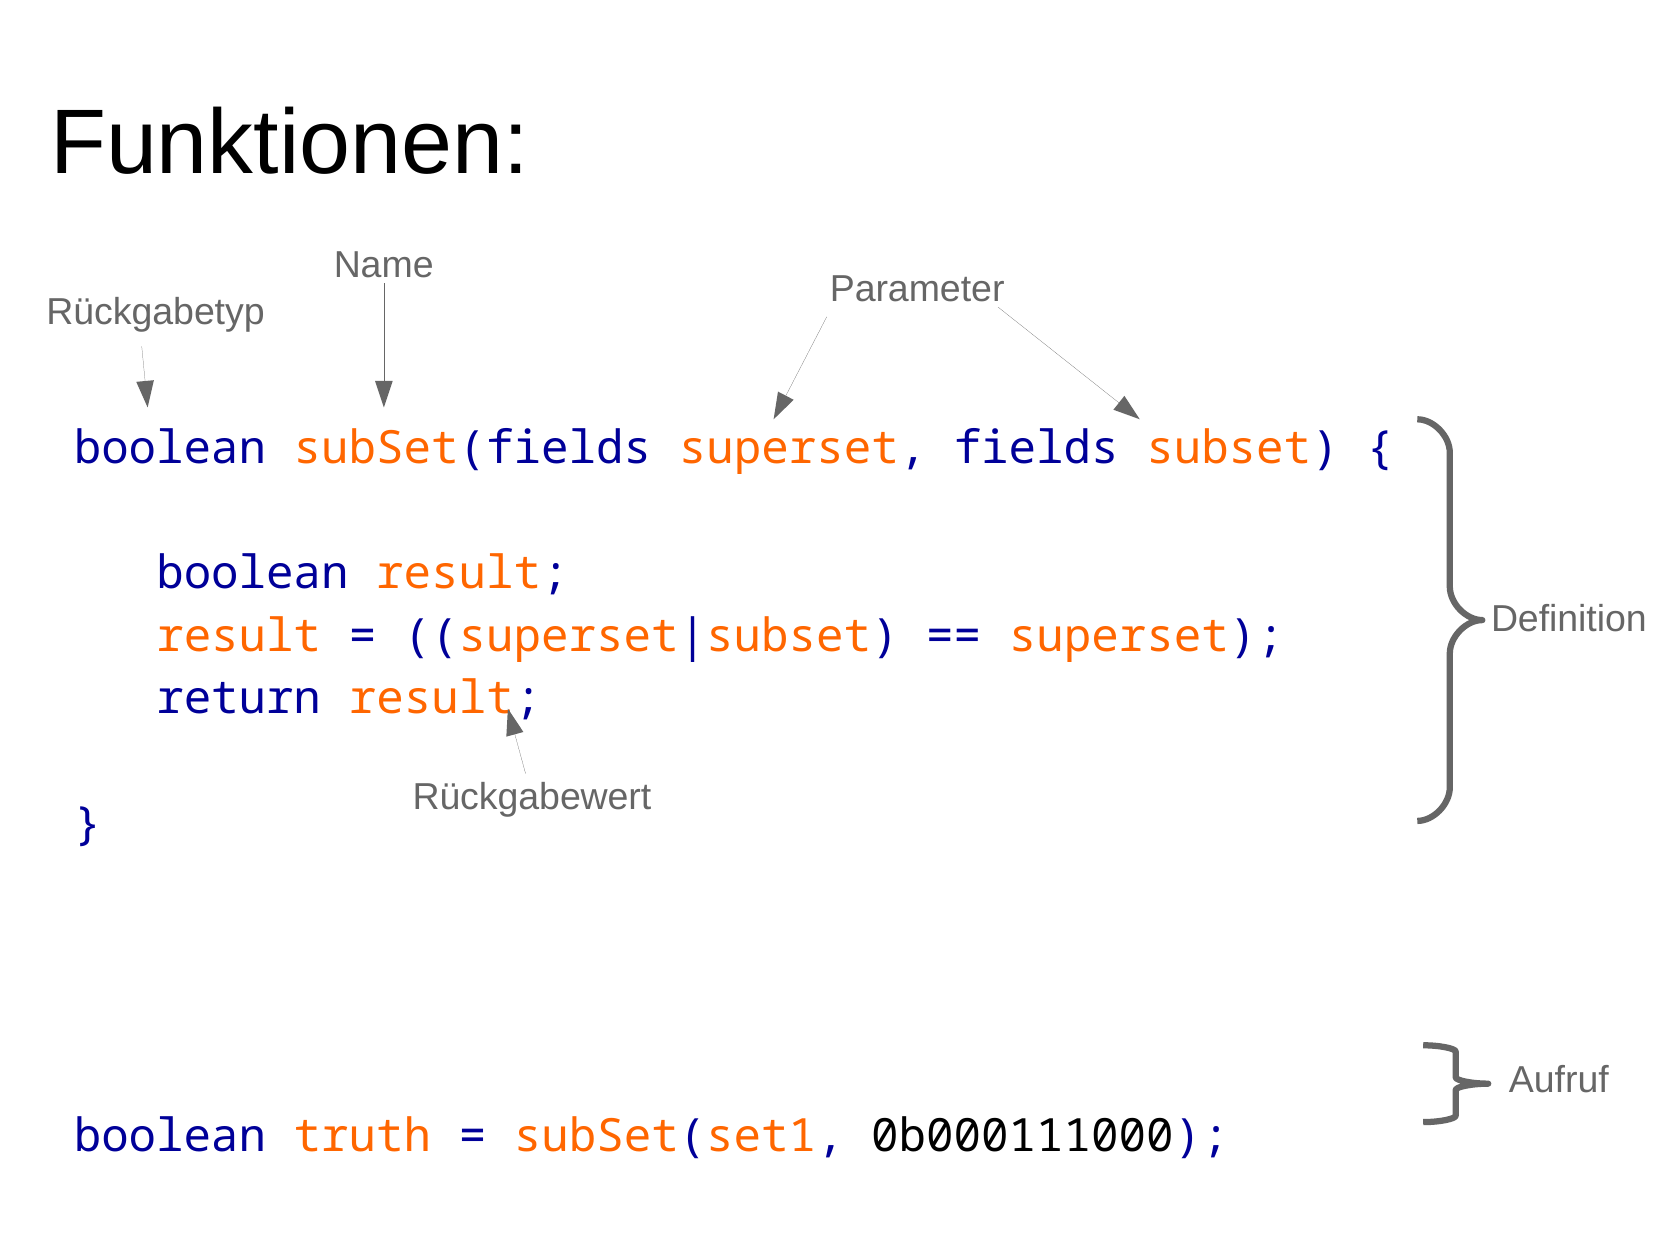

Funktionen:
Name
Parameter
Rückgabetyp
boolean subSet(fields superset, fields subset) {
 boolean result;
 result = ((superset|subset) == superset);
 return result;
}
boolean truth = subSet(set1, 0b000111000);
Definition
Rückgabewert
Aufruf